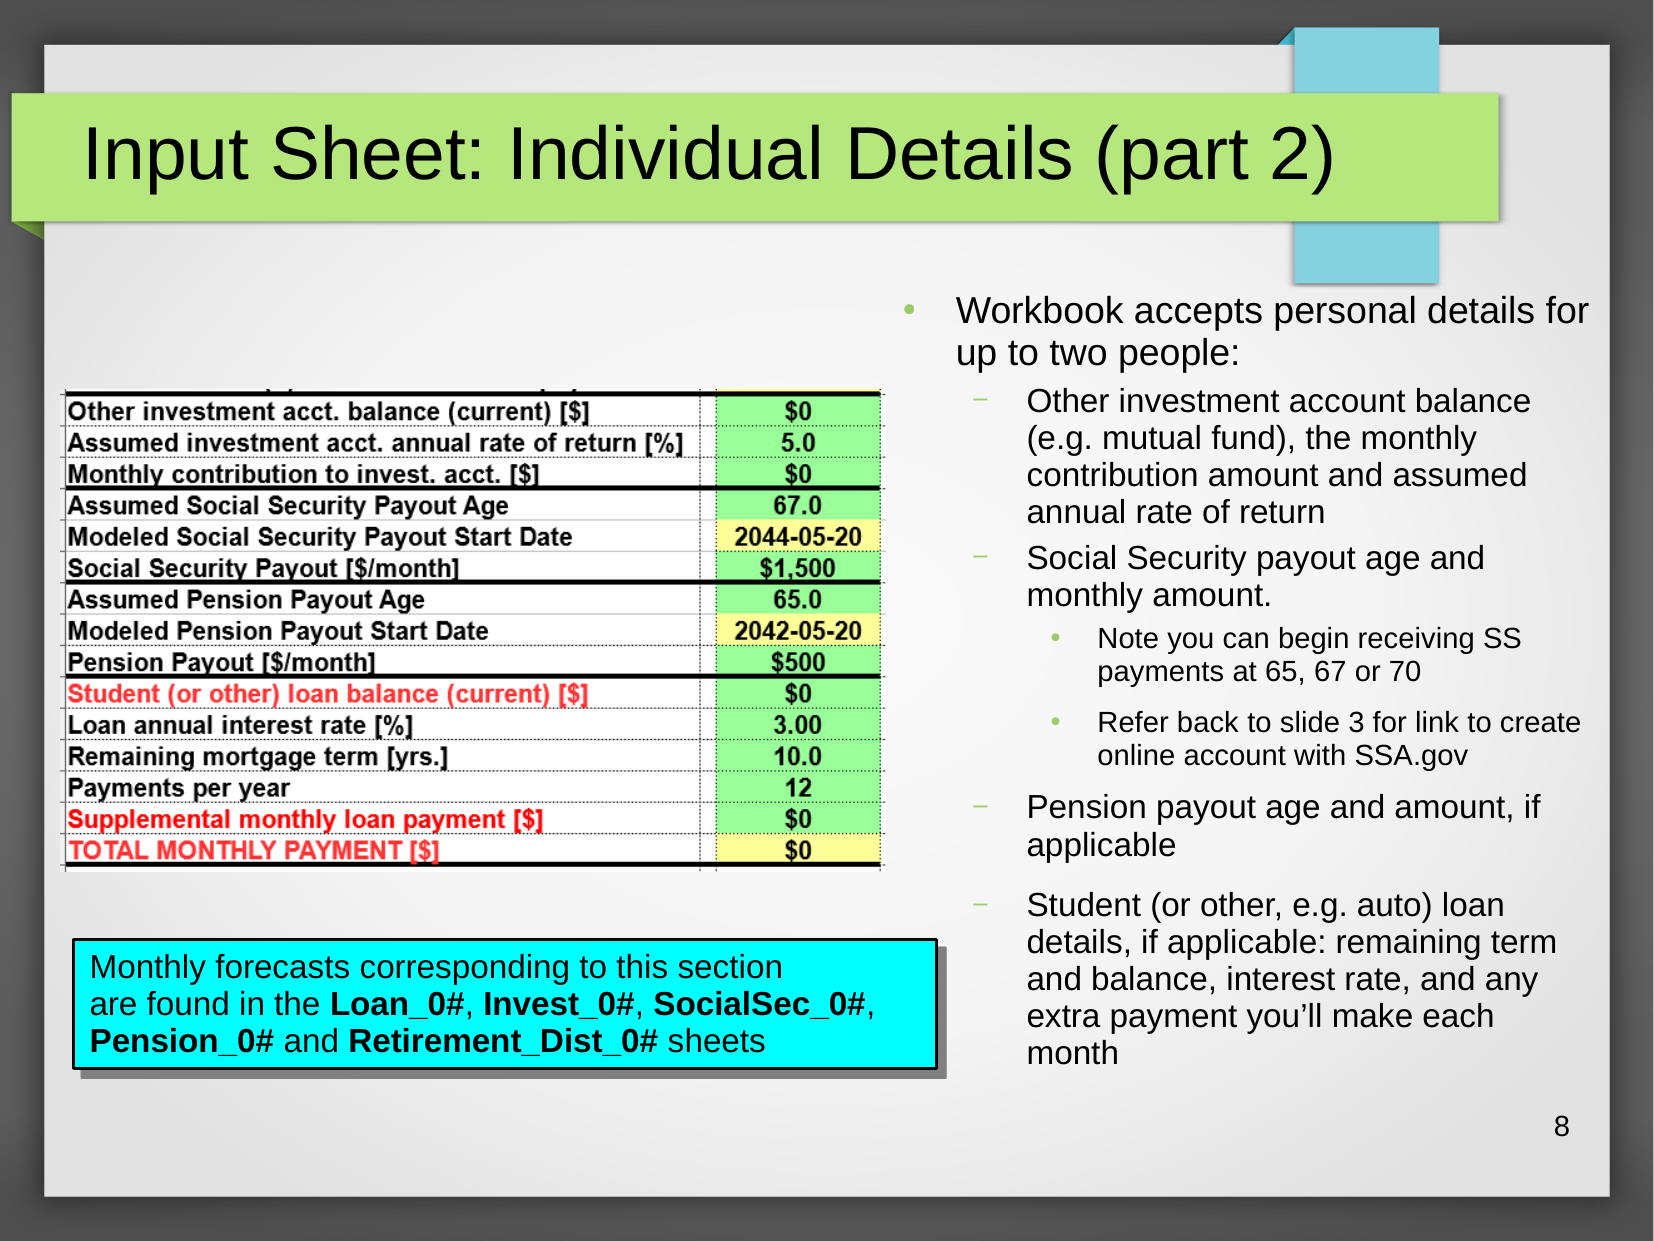

# Input Sheet: Individual Details (part 2)
Workbook accepts personal details for up to two people:
Other investment account balance (e.g. mutual fund), the monthly contribution amount and assumed annual rate of return
Social Security payout age and monthly amount.
Note you can begin receiving SS payments at 65, 67 or 70
Refer back to slide 3 for link to create online account with SSA.gov
Pension payout age and amount, if applicable
Student (or other, e.g. auto) loan details, if applicable: remaining term and balance, interest rate, and any extra payment you’ll make each month
Monthly forecasts corresponding to this section
are found in the Loan_0#, Invest_0#, SocialSec_0#,
Pension_0# and Retirement_Dist_0# sheets
8